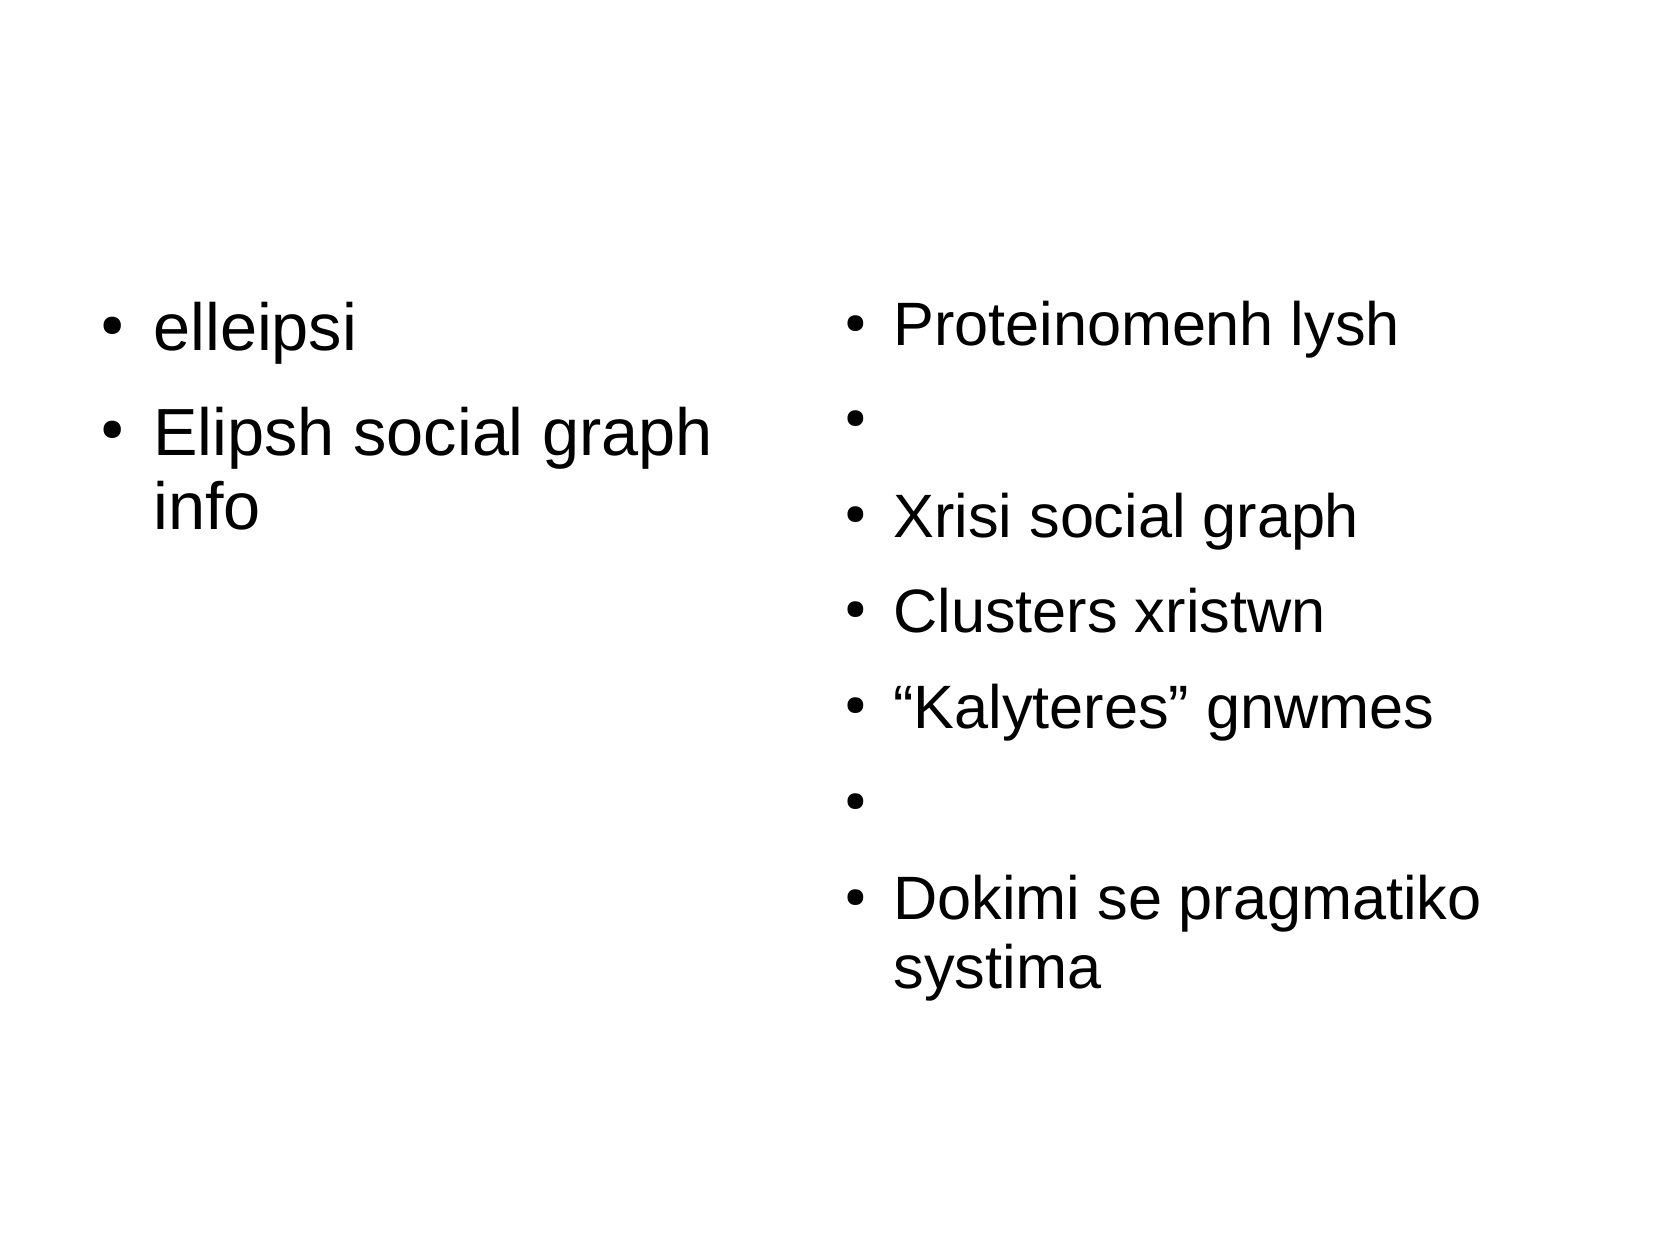

#
elleipsi
Elipsh social graph info
Proteinomenh lysh
Xrisi social graph
Clusters xristwn
“Kalyteres” gnwmes
Dokimi se pragmatiko systima